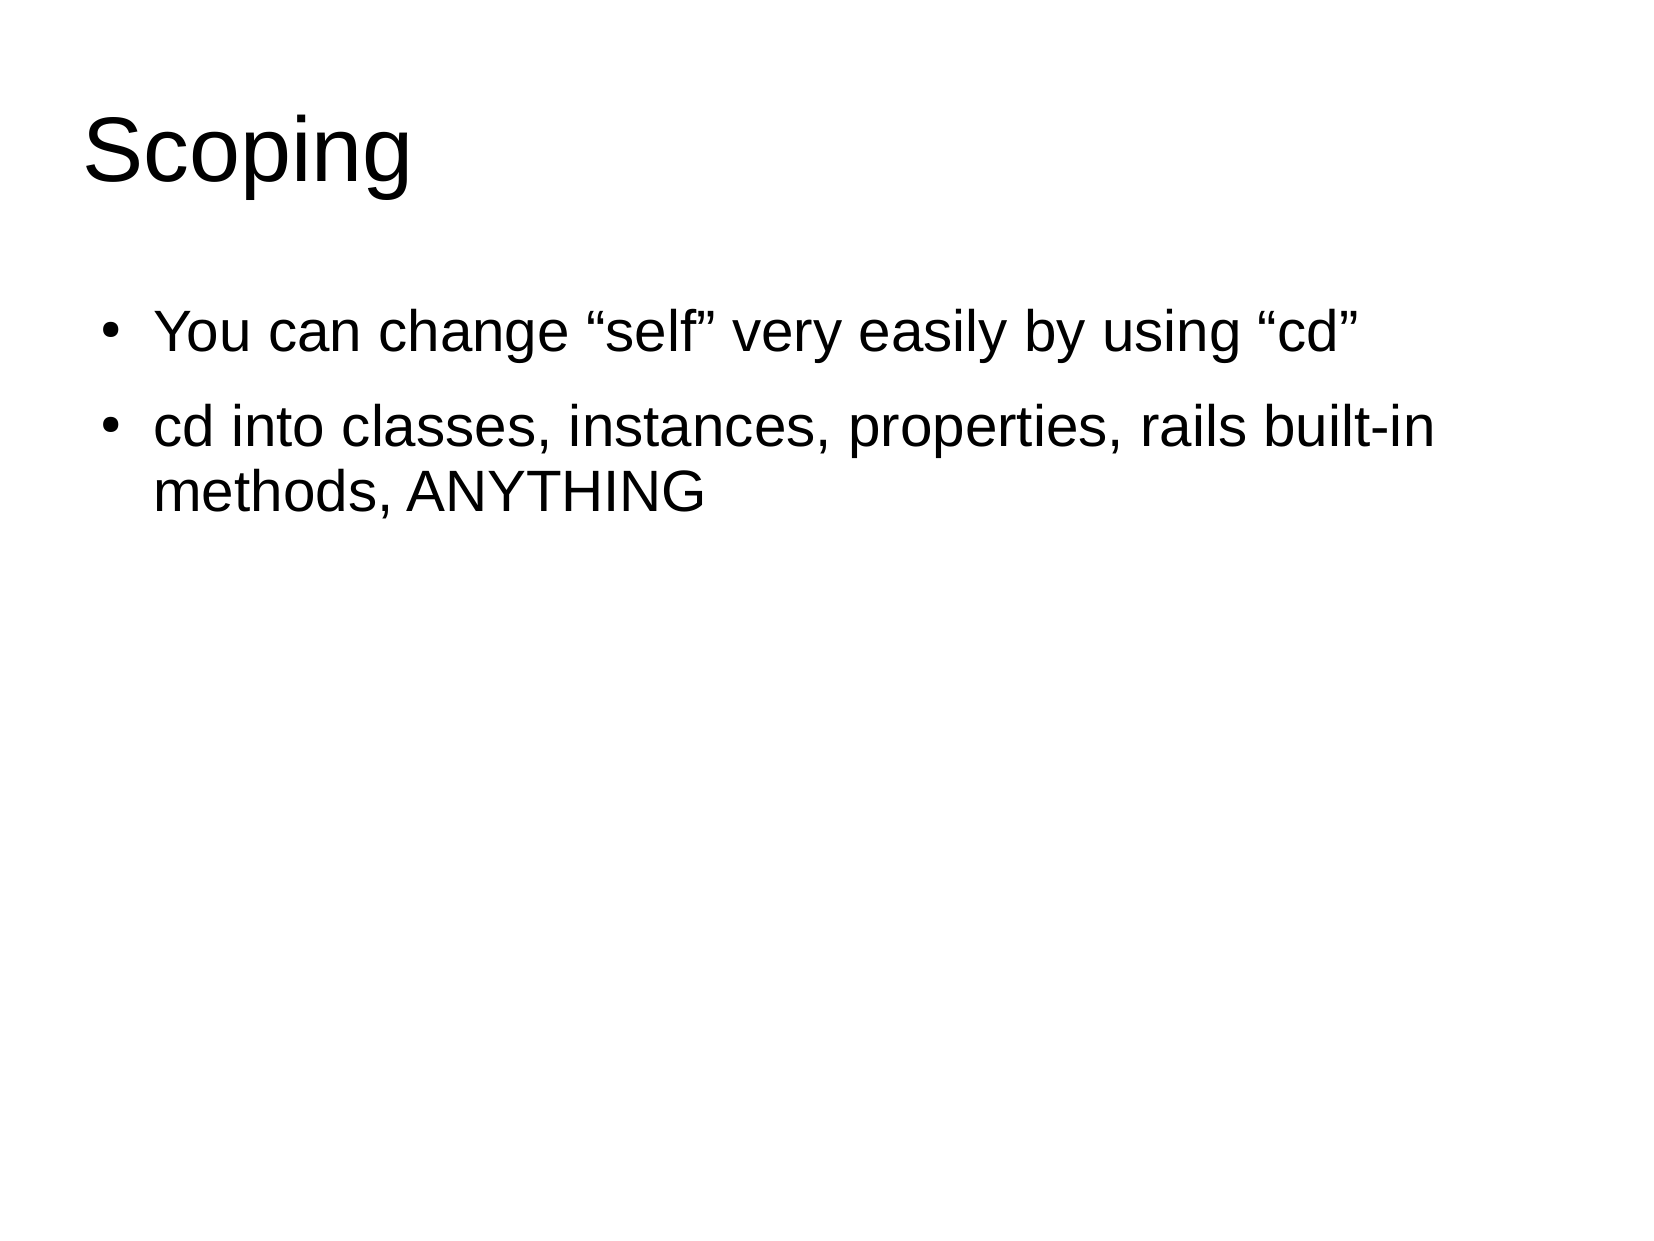

# Scoping
You can change “self” very easily by using “cd”
cd into classes, instances, properties, rails built-in methods, ANYTHING